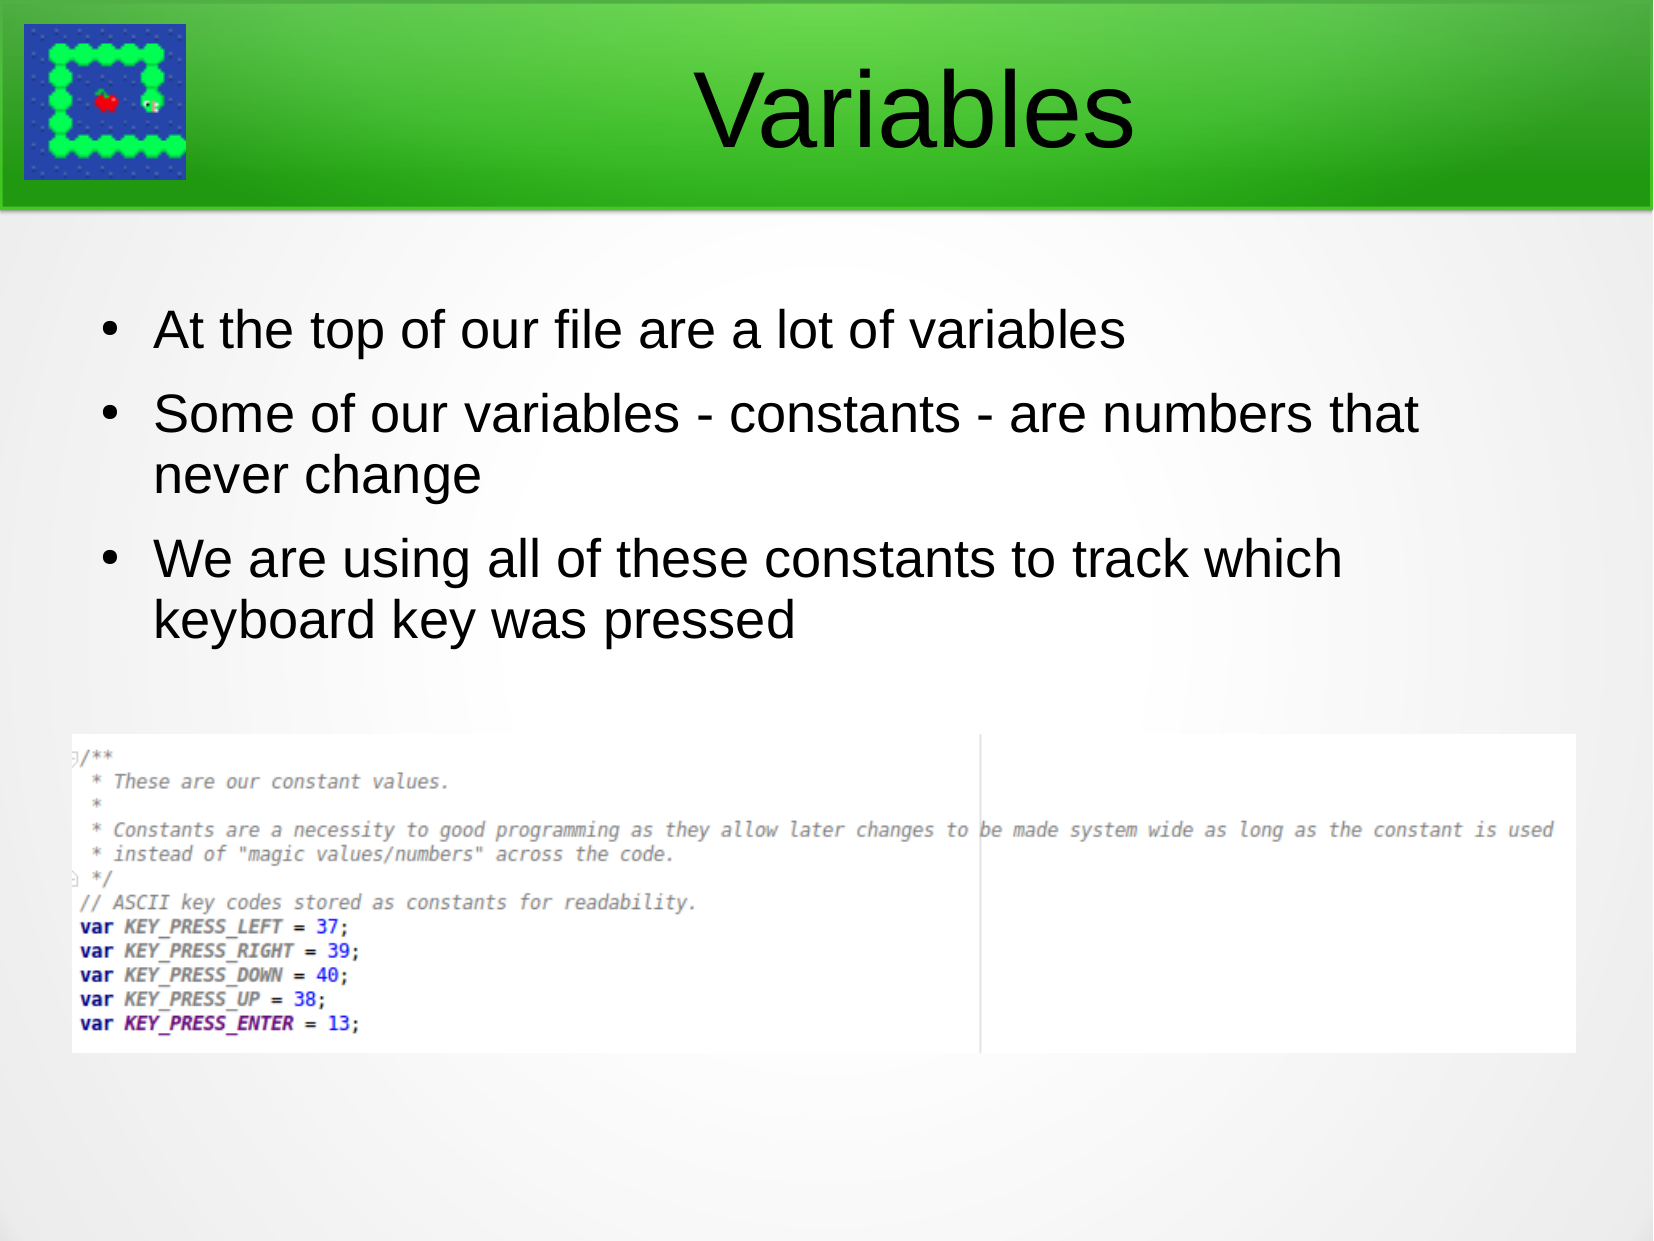

# Variables
At the top of our file are a lot of variables
Some of our variables - constants - are numbers that never change
We are using all of these constants to track which keyboard key was pressed